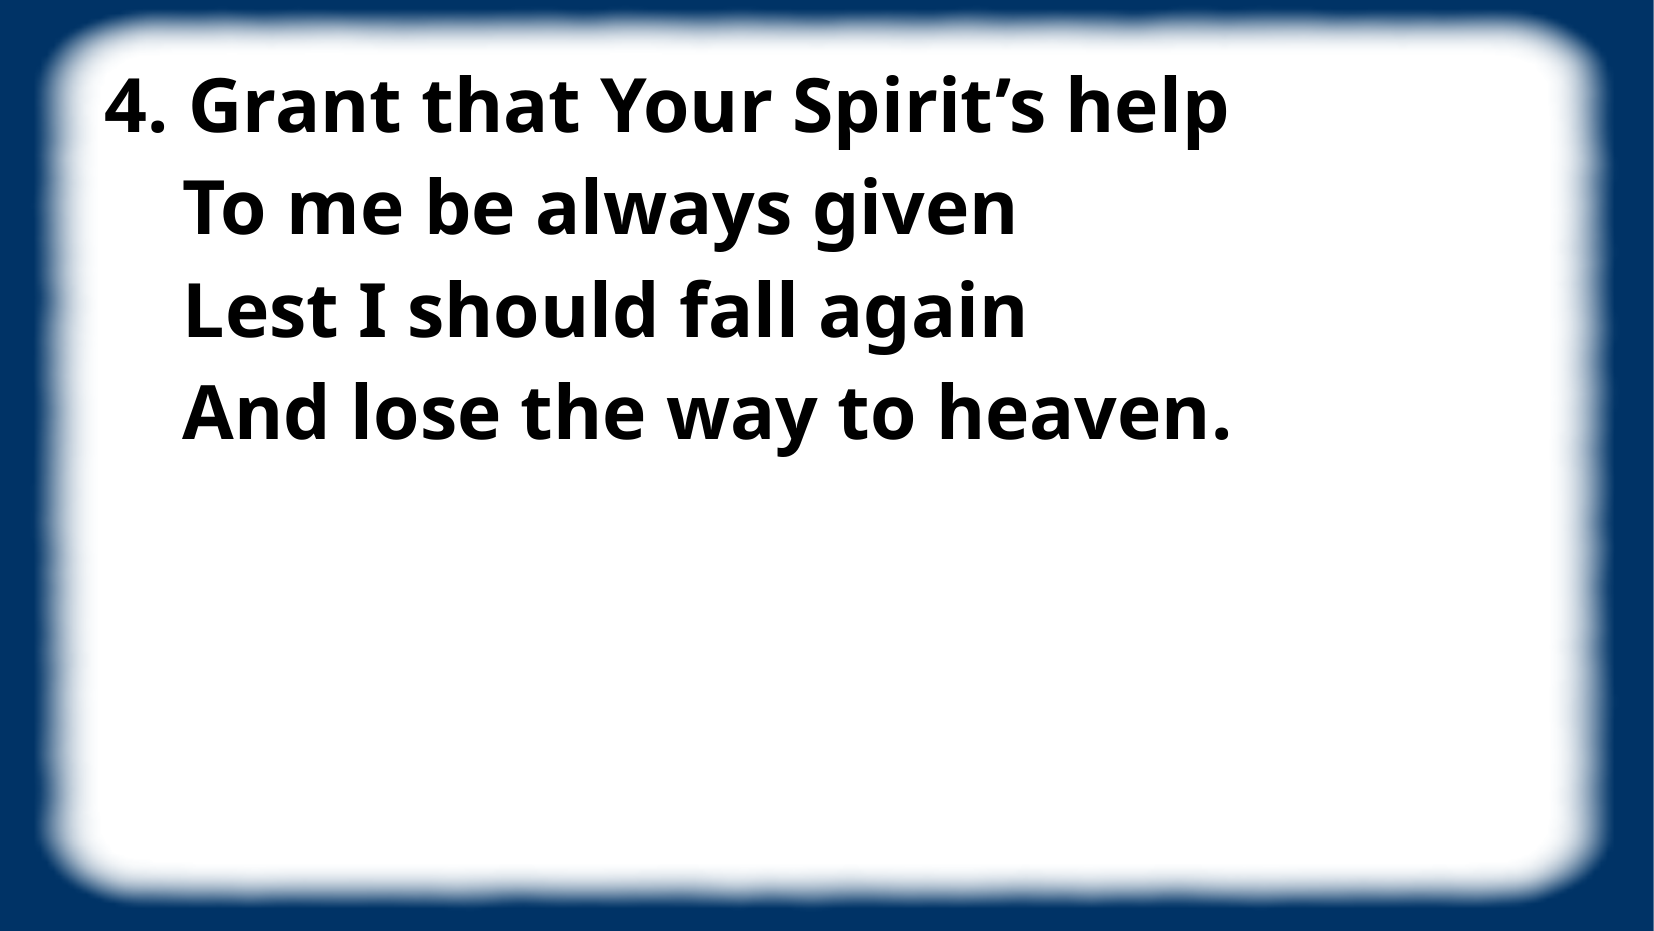

4. Grant that Your Spirit’s help
 To me be always given
 Lest I should fall again
 And lose the way to heaven.